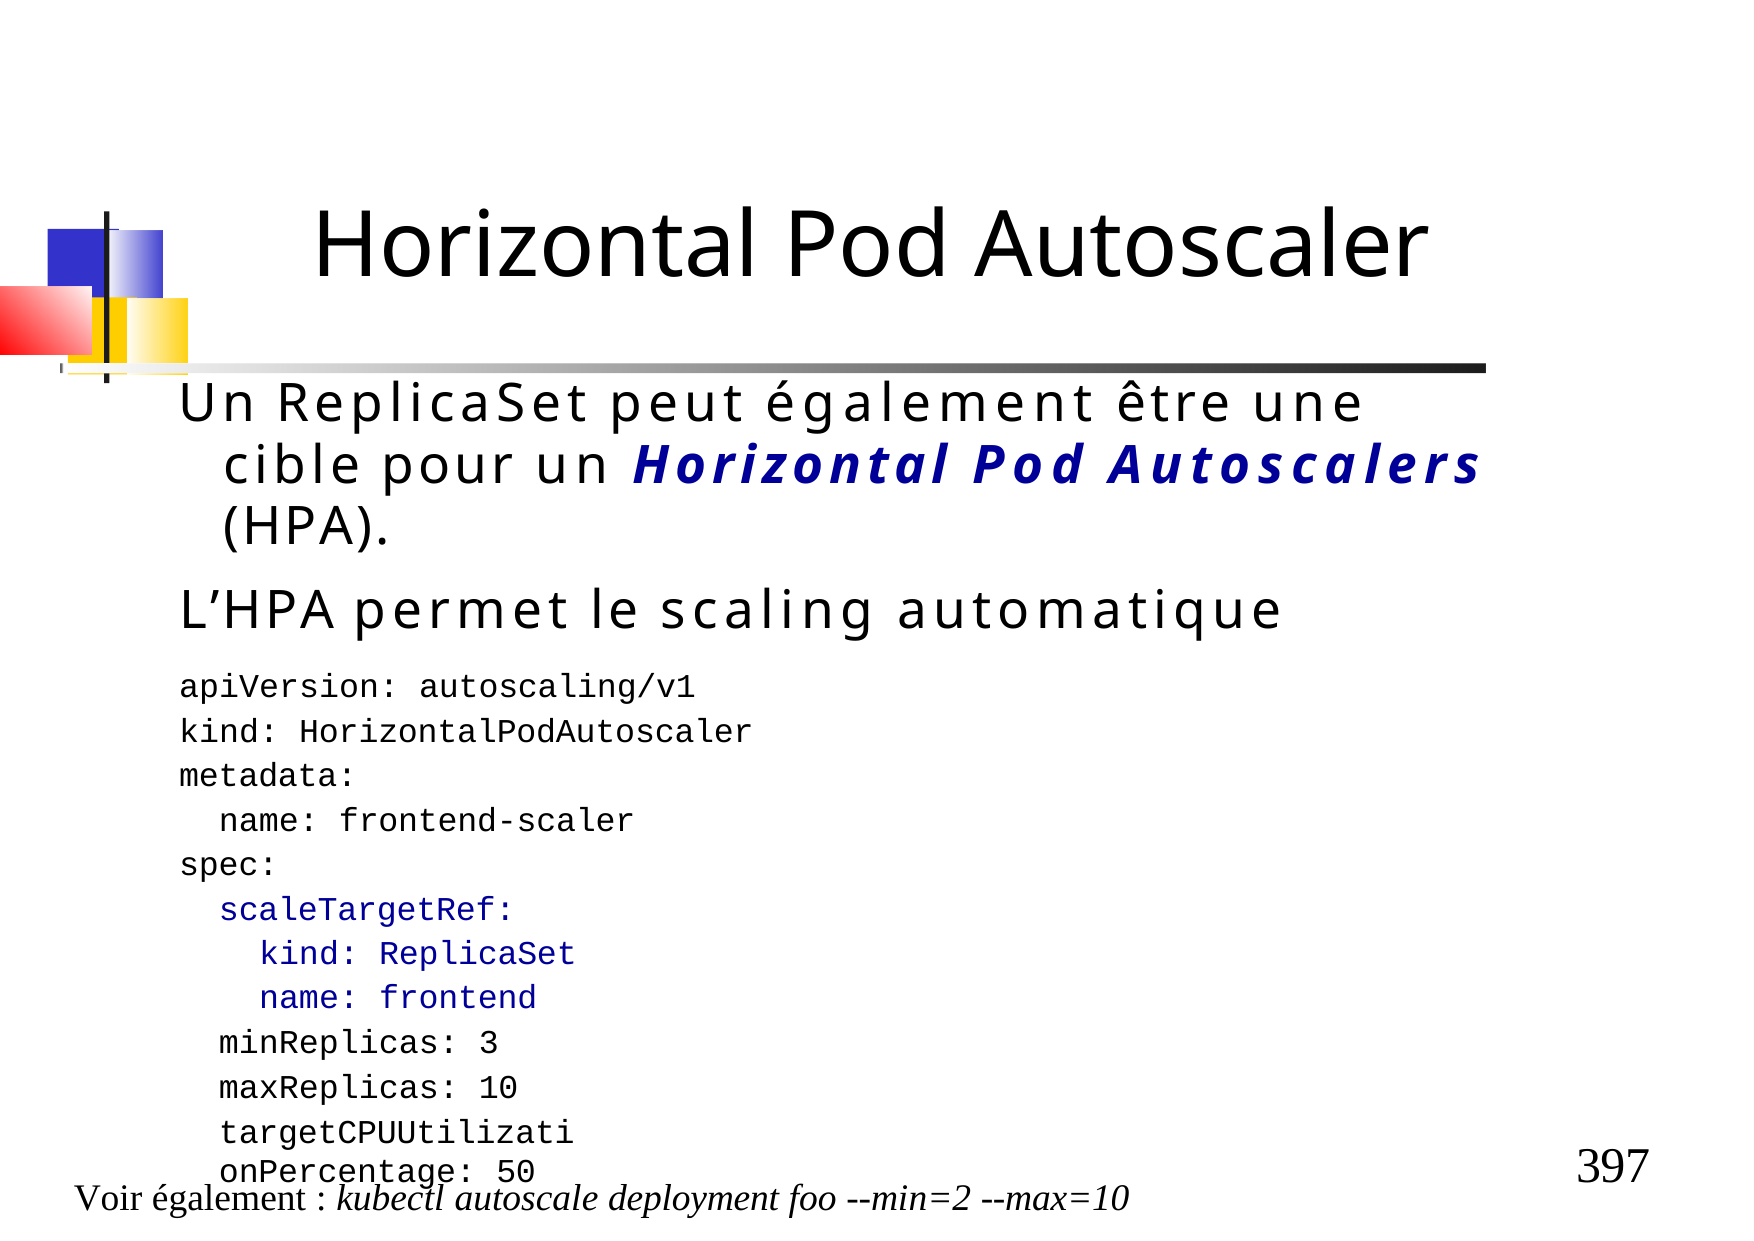

# Horizontal Pod Autoscaler
Un ReplicaSet peut également être une cible pour un Horizontal Pod Autoscalers (HPA).
L’HPA permet le scaling automatique
apiVersion: autoscaling/v1 kind: HorizontalPodAutoscaler metadata:
name: frontend-scaler spec:
scaleTargetRef:
kind: ReplicaSet name: frontend
minReplicas: 3
maxReplicas: 10
targetCPUUtilizationPercentage: 50
397
Voir également : kubectl autoscale deployment foo --min=2 --max=10